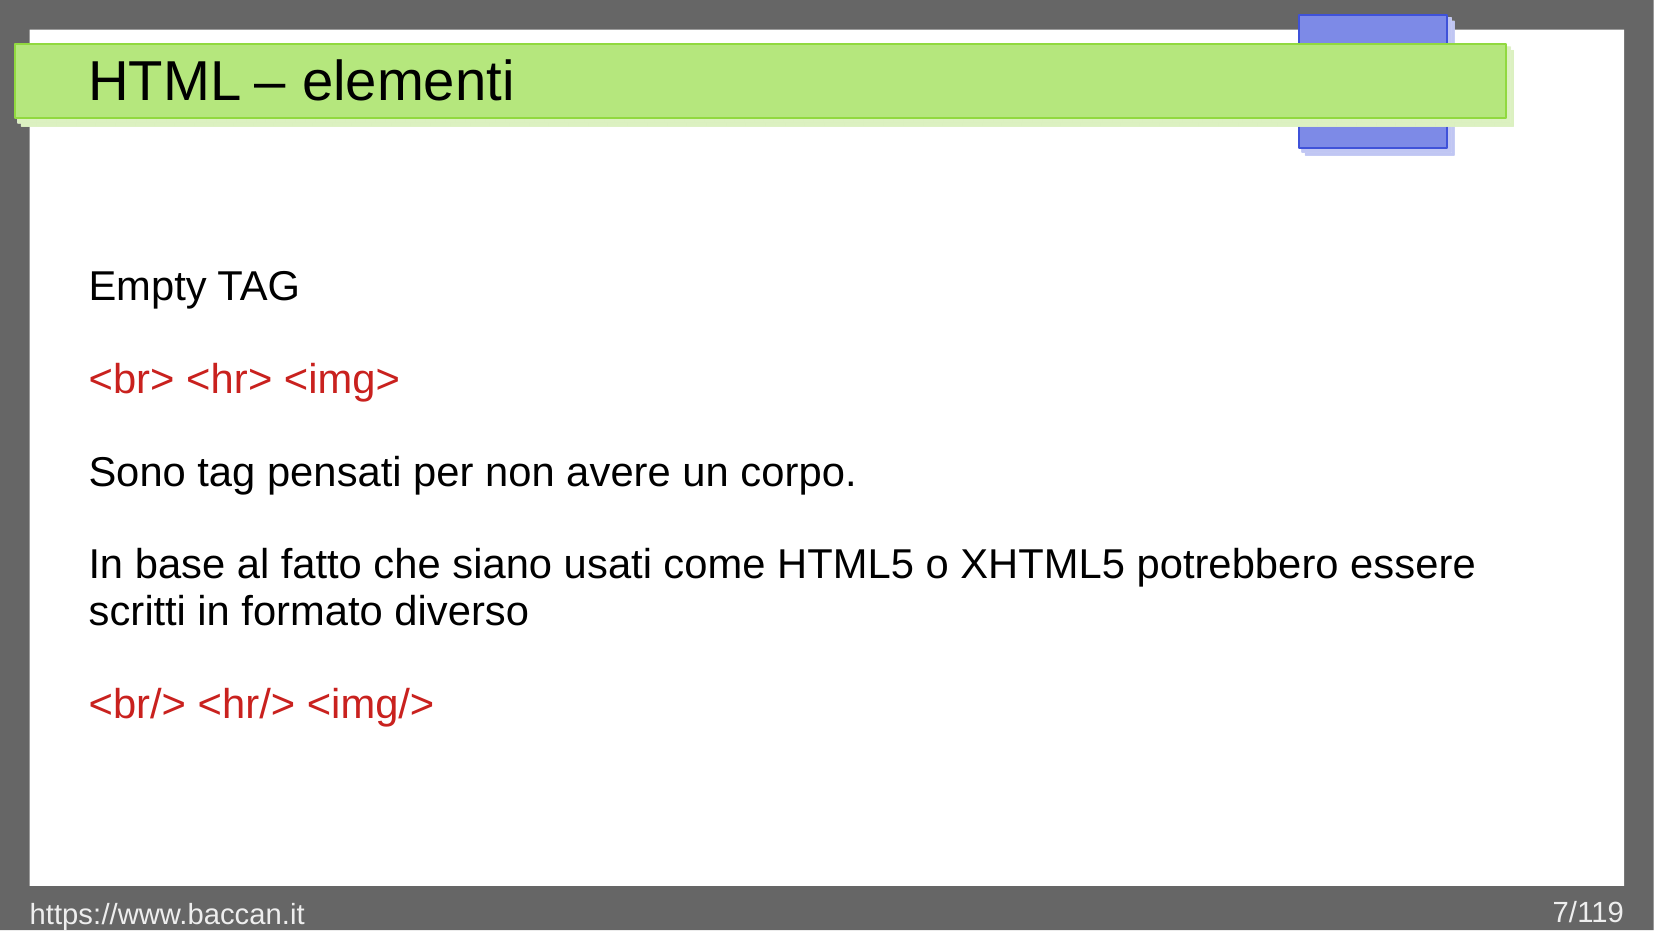

# HTML – elementi
Empty TAG
<br> <hr> <img>
Sono tag pensati per non avere un corpo.
In base al fatto che siano usati come HTML5 o XHTML5 potrebbero essere scritti in formato diverso
<br/> <hr/> <img/>
7
https://www.baccan.it